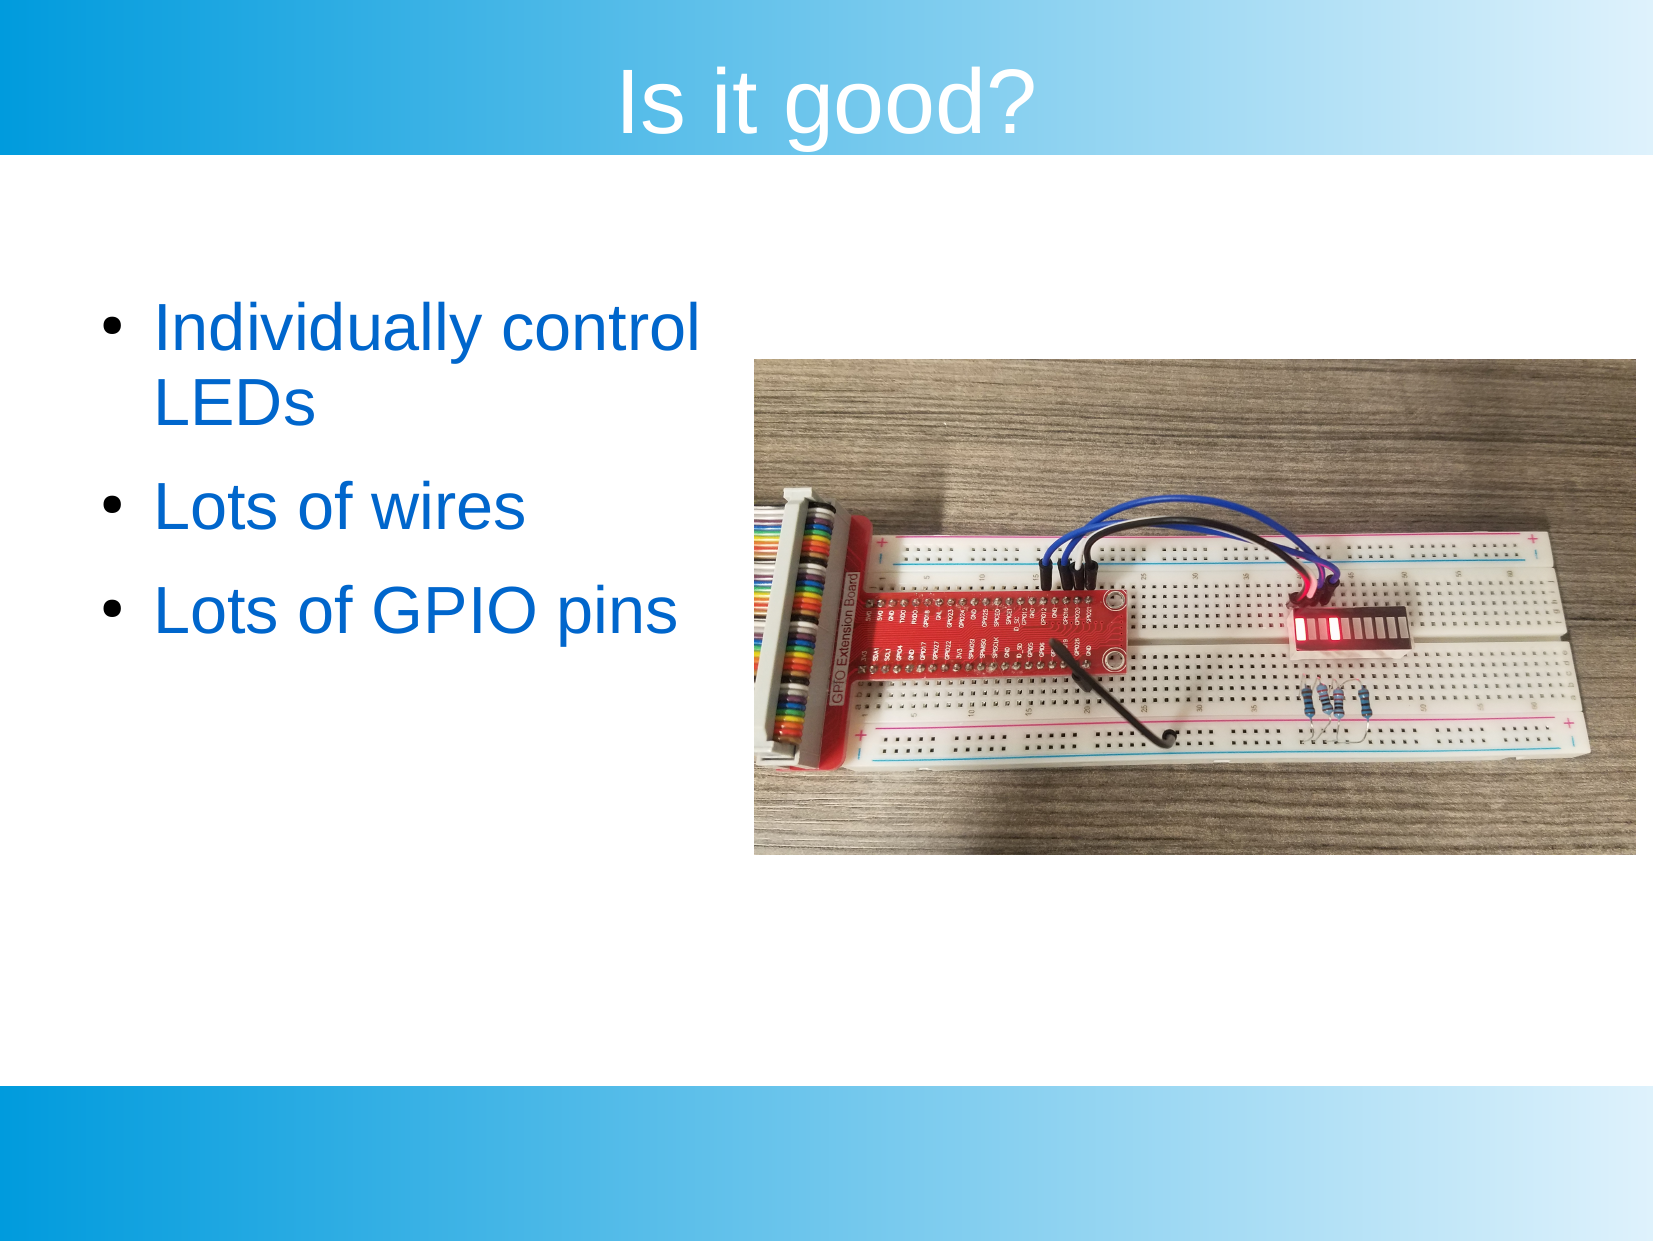

# Is it good?
Individually control LEDs
Lots of wires
Lots of GPIO pins